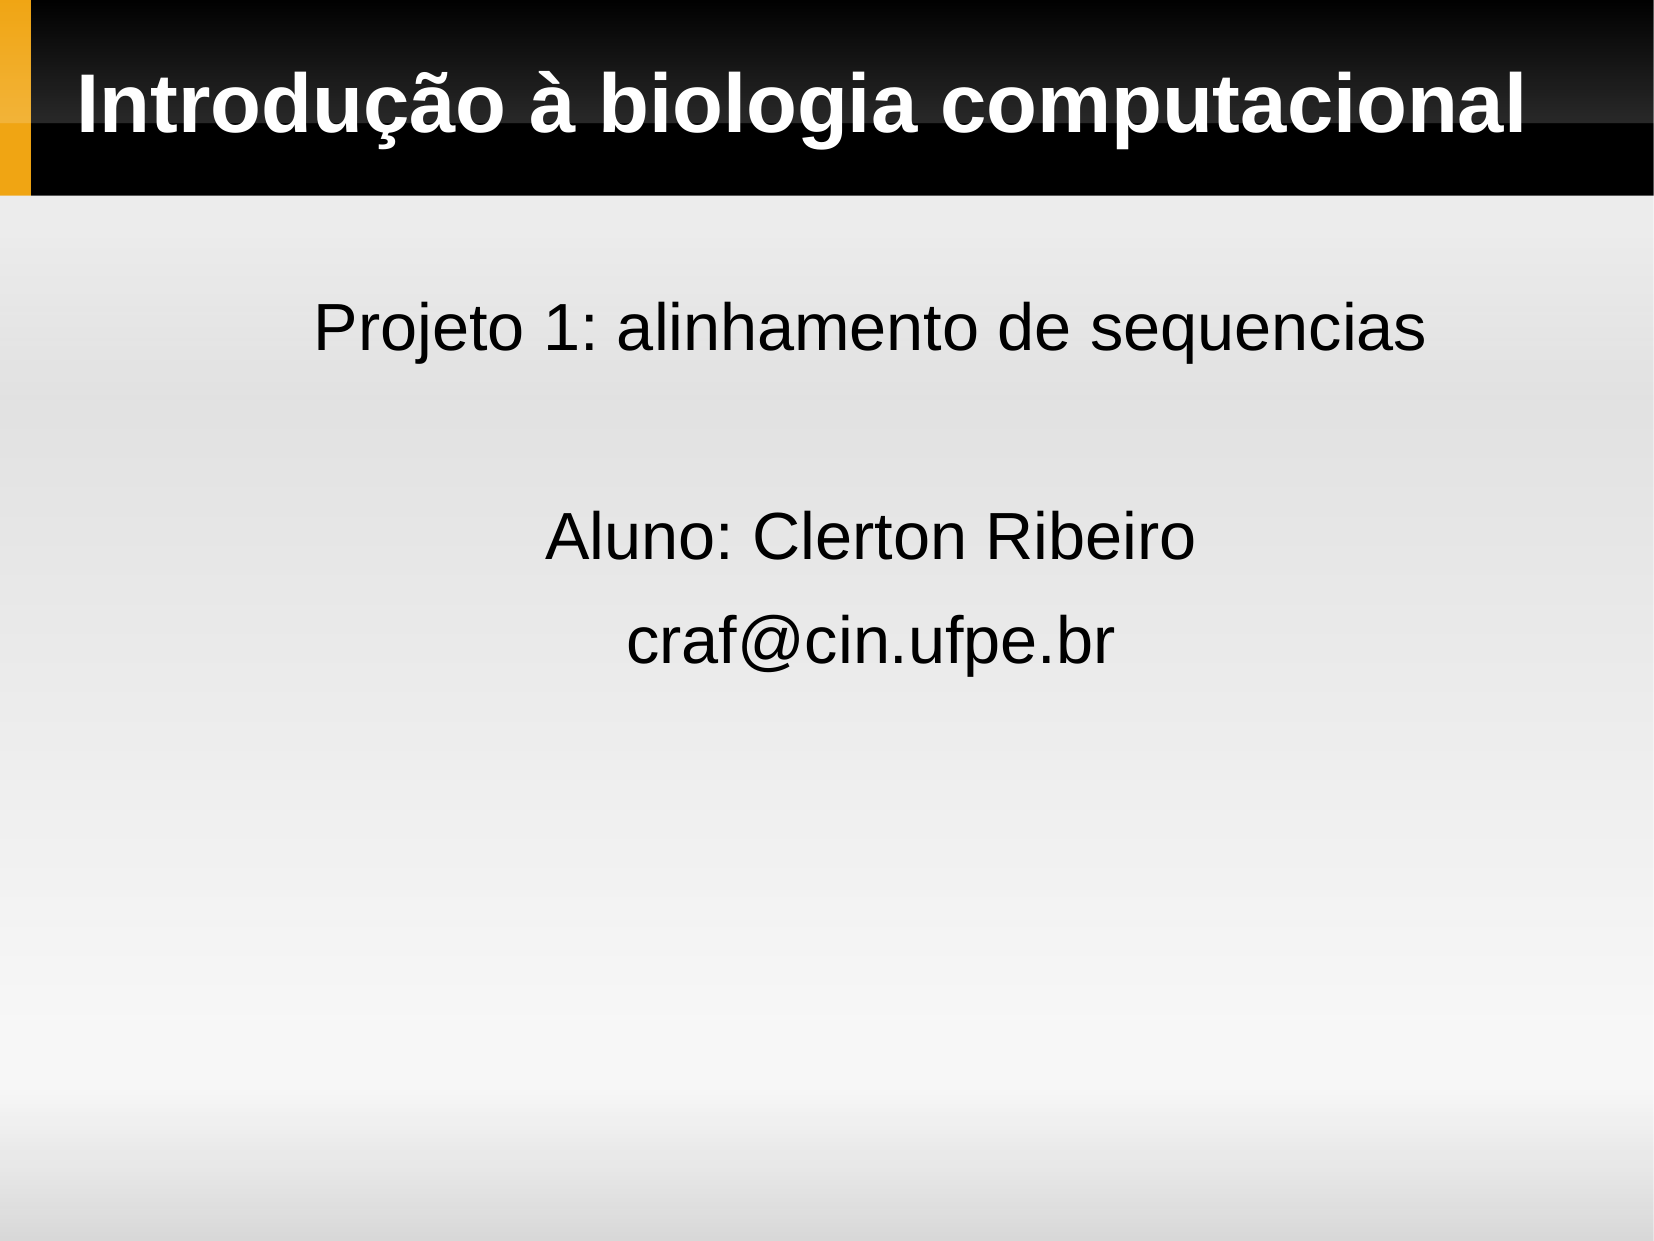

# Introdução à biologia computacional
Projeto 1: alinhamento de sequencias
Aluno: Clerton Ribeiro
craf@cin.ufpe.br